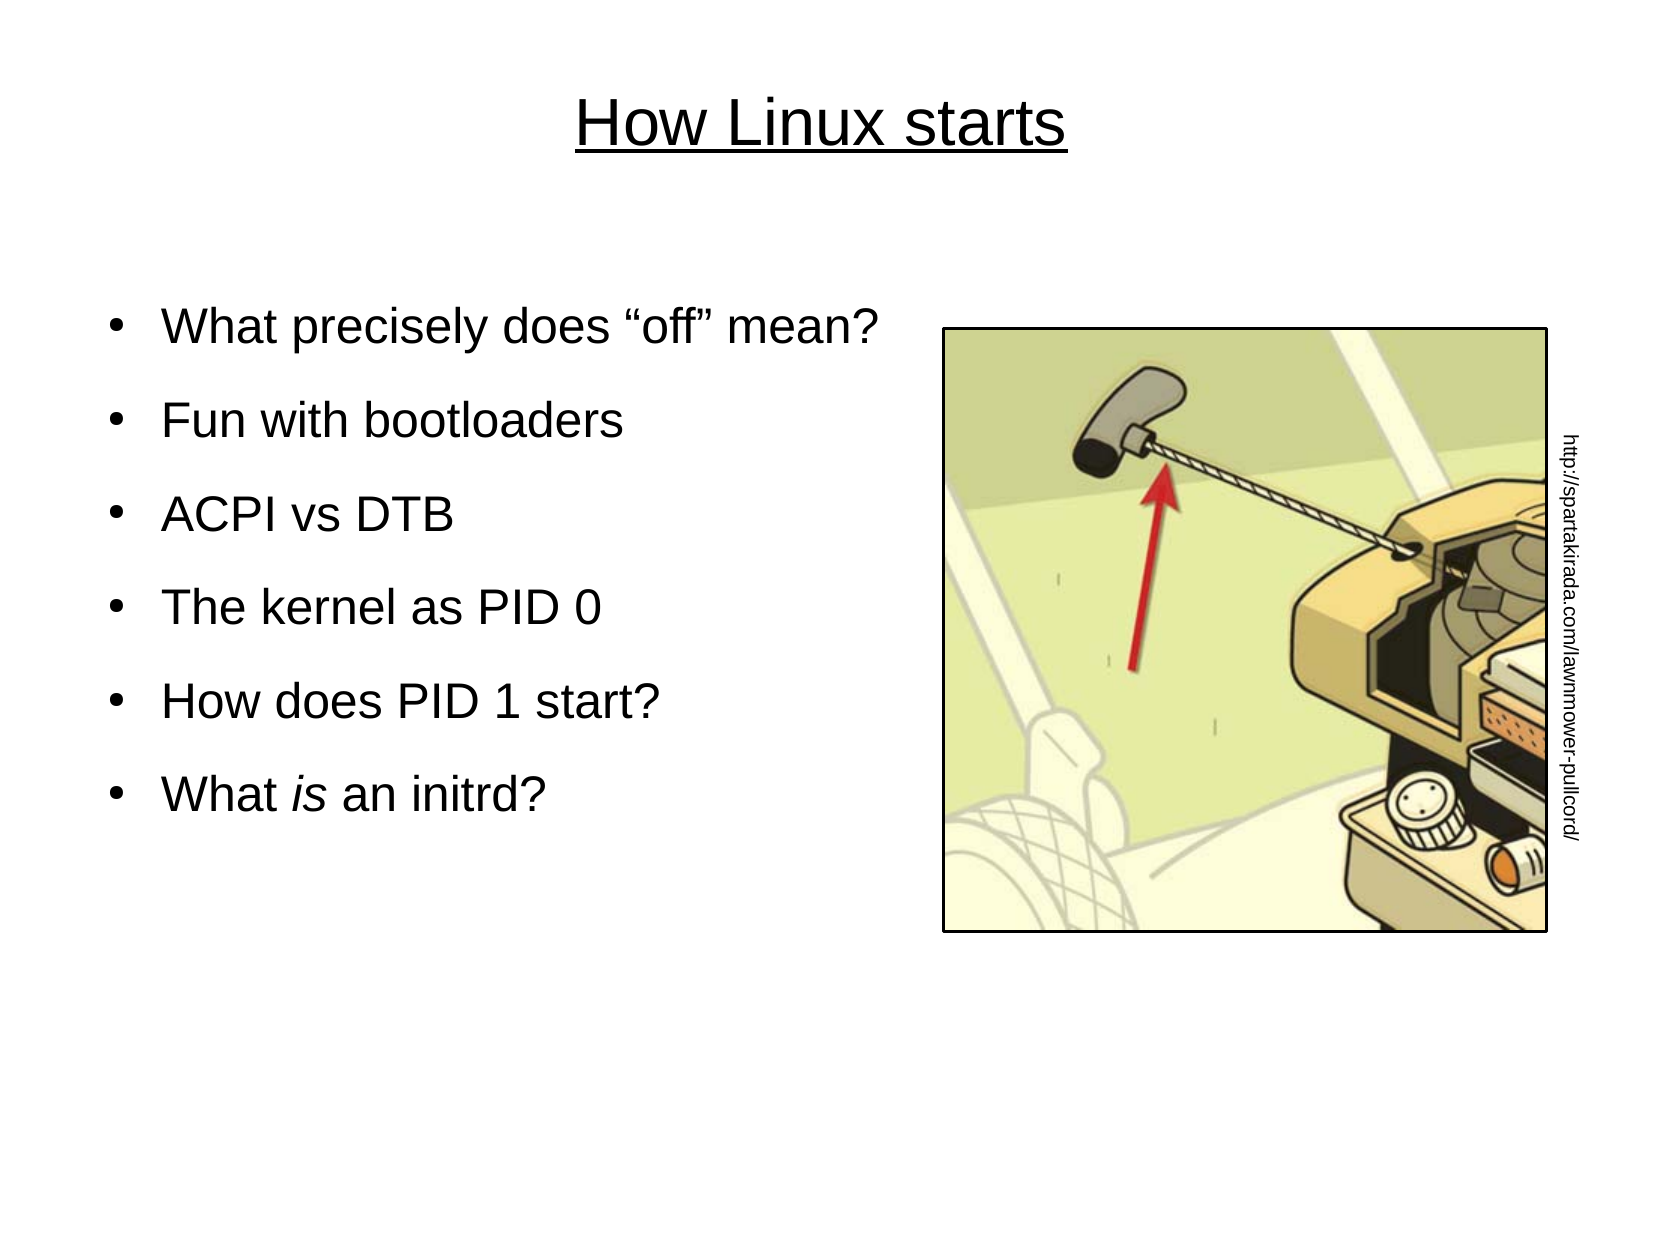

# How Linux starts
What precisely does “off” mean?
Fun with bootloaders
ACPI vs DTB
The kernel as PID 0
How does PID 1 start?
What is an initrd?
http://spartakirada.com/lawnmower-pullcord/